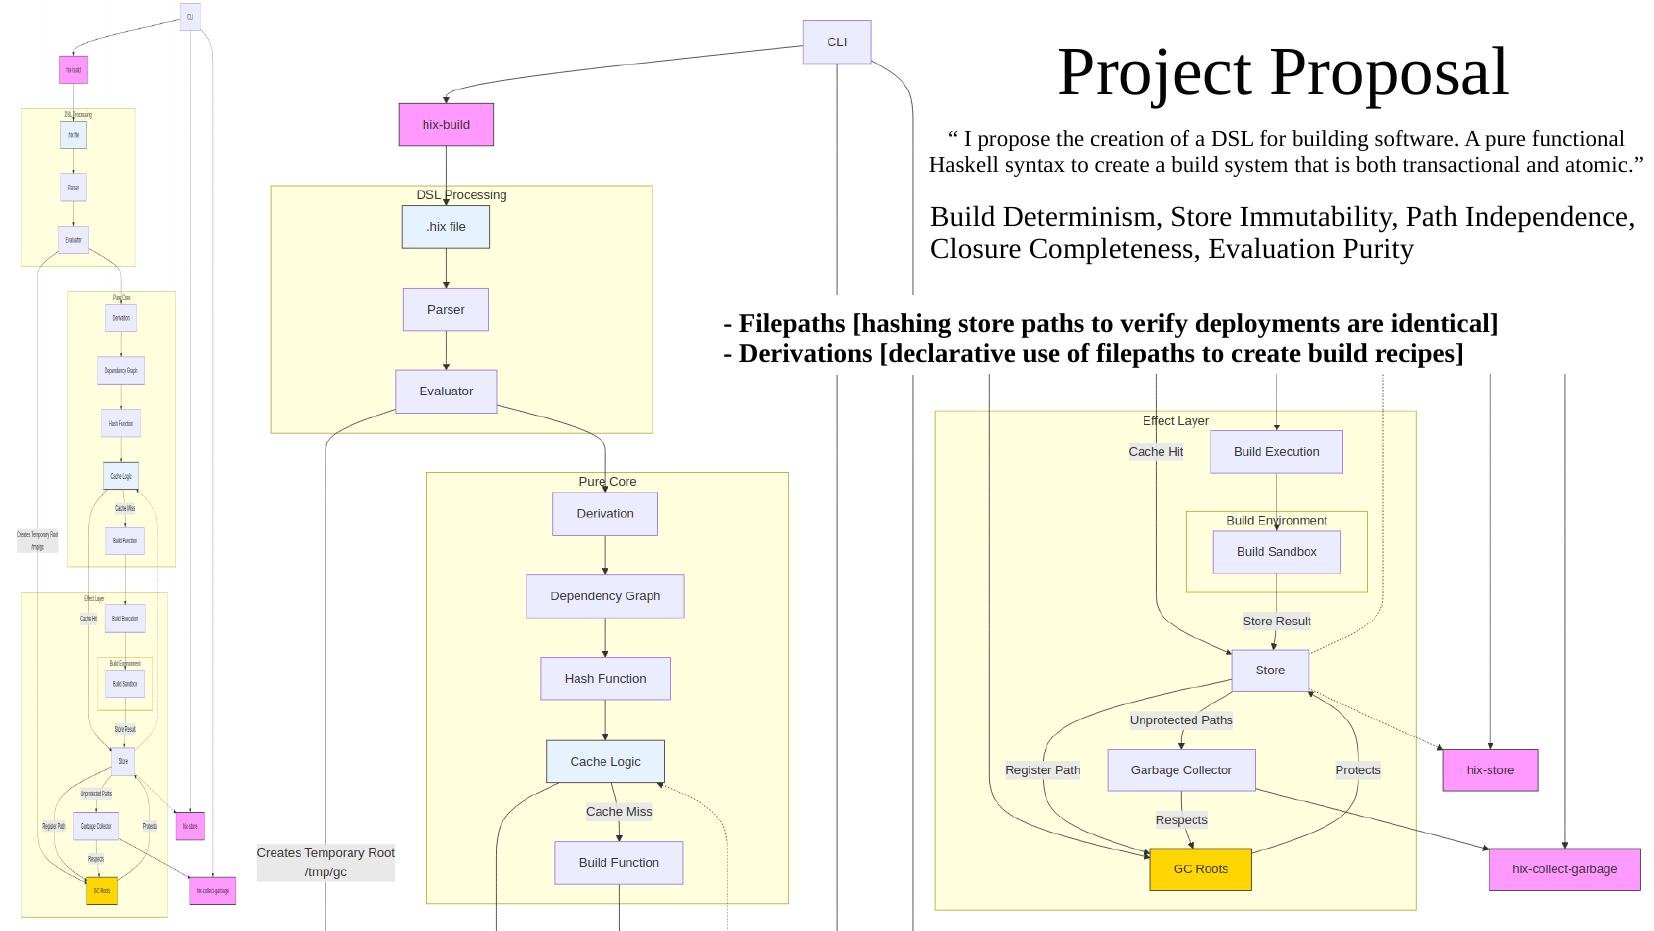

# Project Proposal
“ I propose the creation of a DSL for building software. A pure functional Haskell syntax to create a build system that is both transactional and atomic.”
Build Determinism, Store Immutability, Path Independence, Closure Completeness, Evaluation Purity
- Filepaths [hashing store paths to verify deployments are identical]
- Derivations [declarative use of filepaths to create build recipes]
8